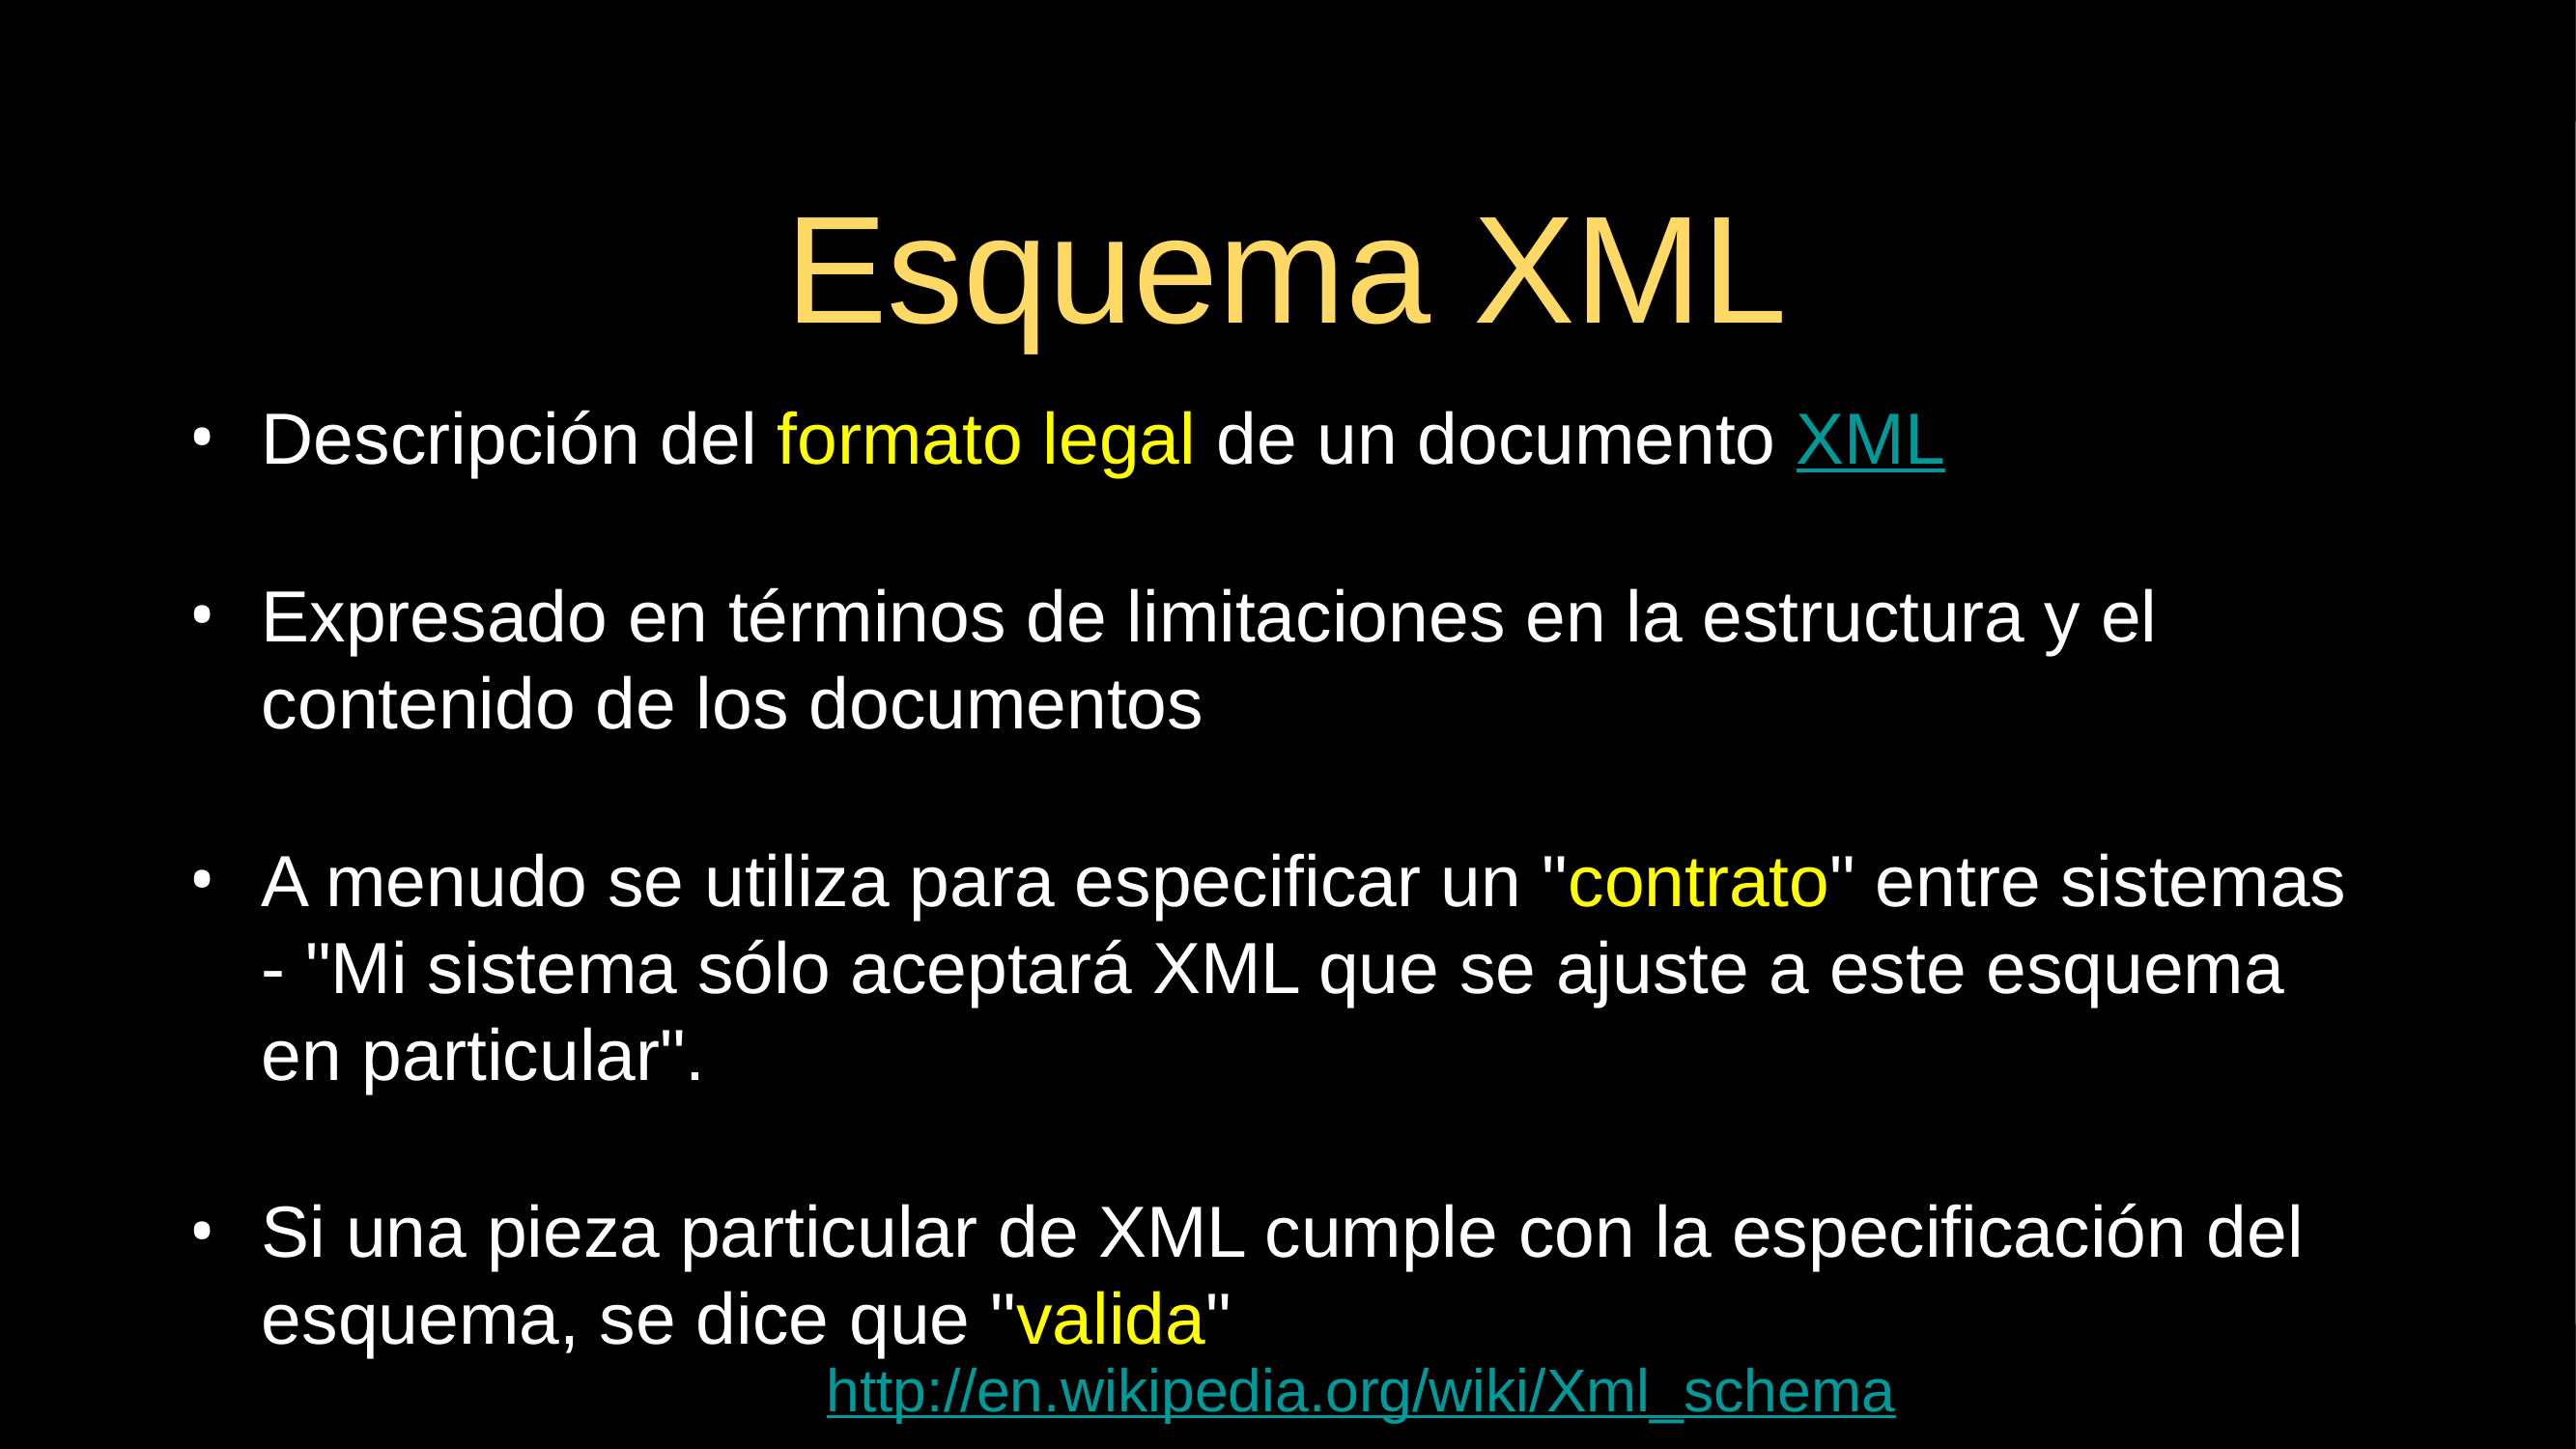

# Esquema XML
Descripción del formato legal de un documento XML
Expresado en términos de limitaciones en la estructura y el contenido de los documentos
A menudo se utiliza para especificar un "contrato" entre sistemas - "Mi sistema sólo aceptará XML que se ajuste a este esquema en particular".
Si una pieza particular de XML cumple con la especificación del esquema, se dice que "valida"
http://en.wikipedia.org/wiki/Xml_schema